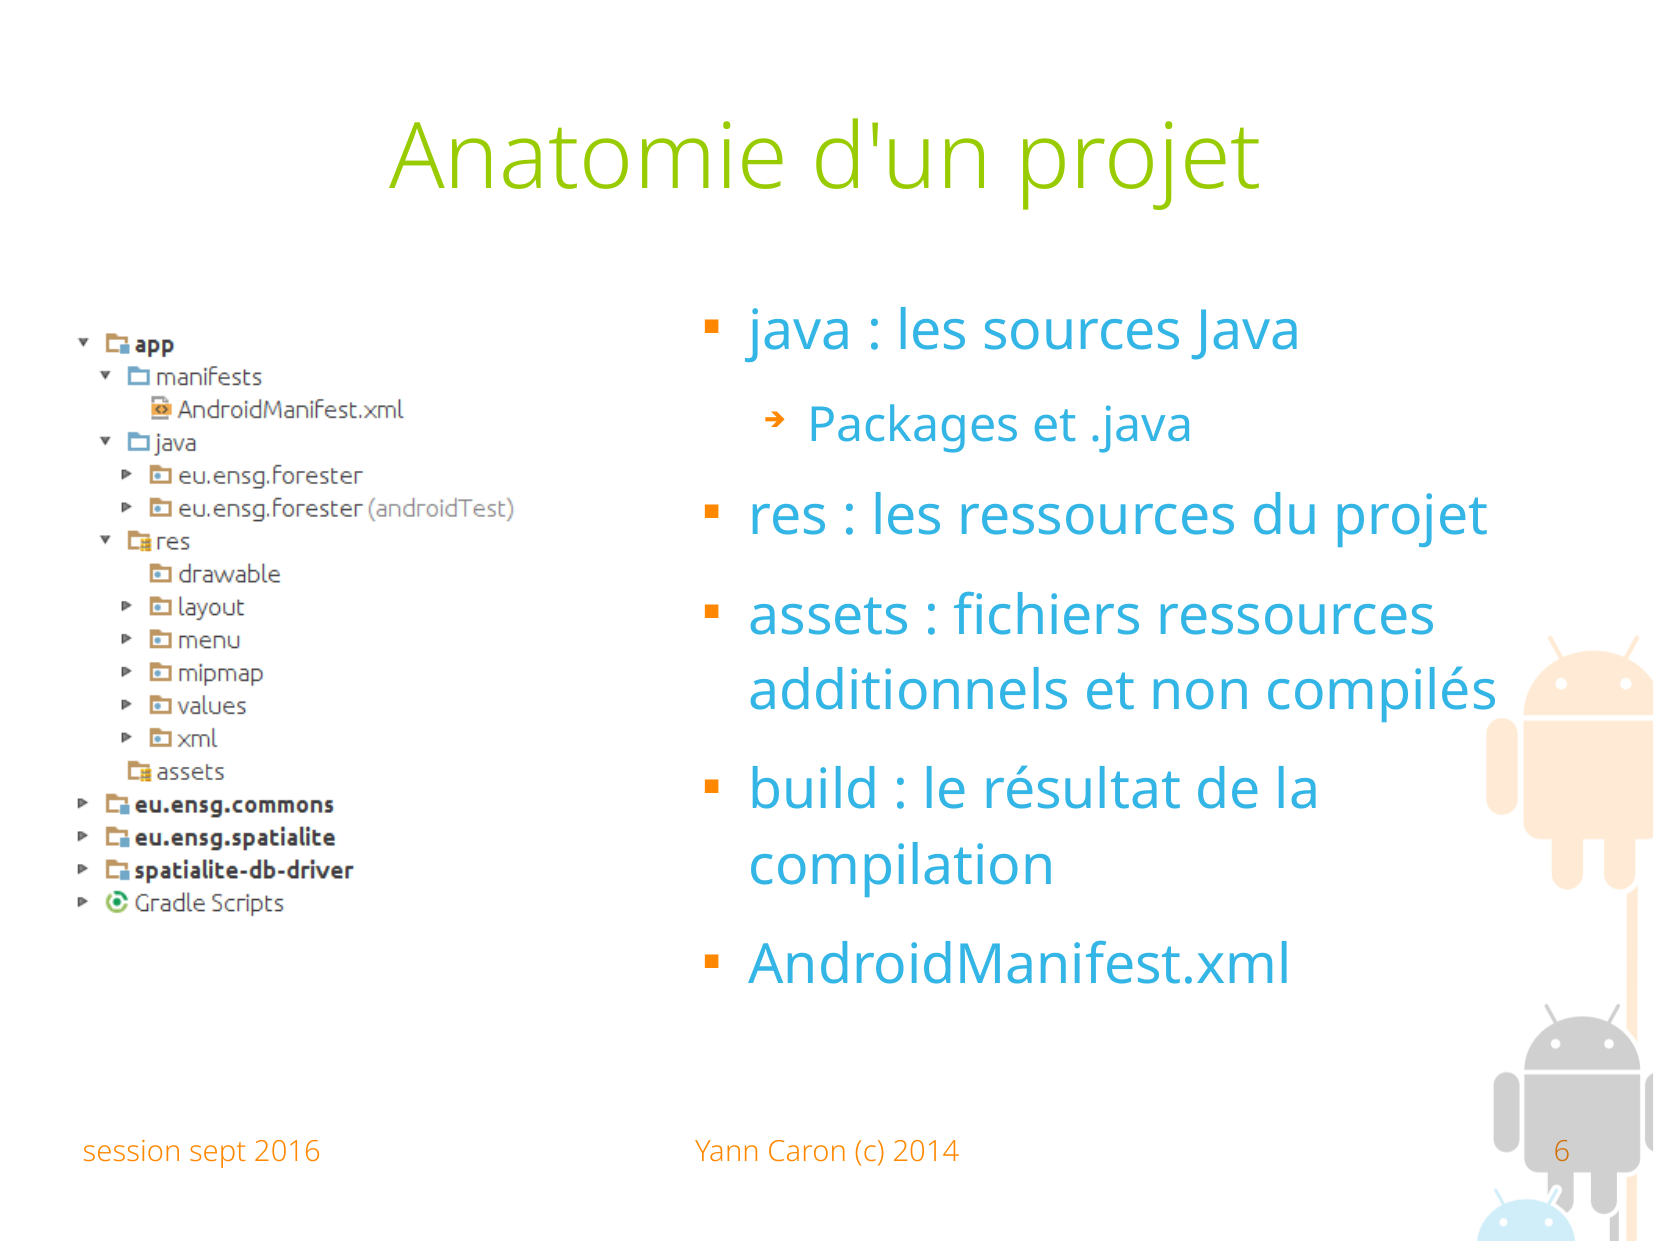

# Anatomie d'un projet
java : les sources Java
Packages et .java
res : les ressources du projet
assets : fichiers ressources additionnels et non compilés
build : le résultat de la compilation
AndroidManifest.xml
session sept 2016
Yann Caron (c) 2014
6